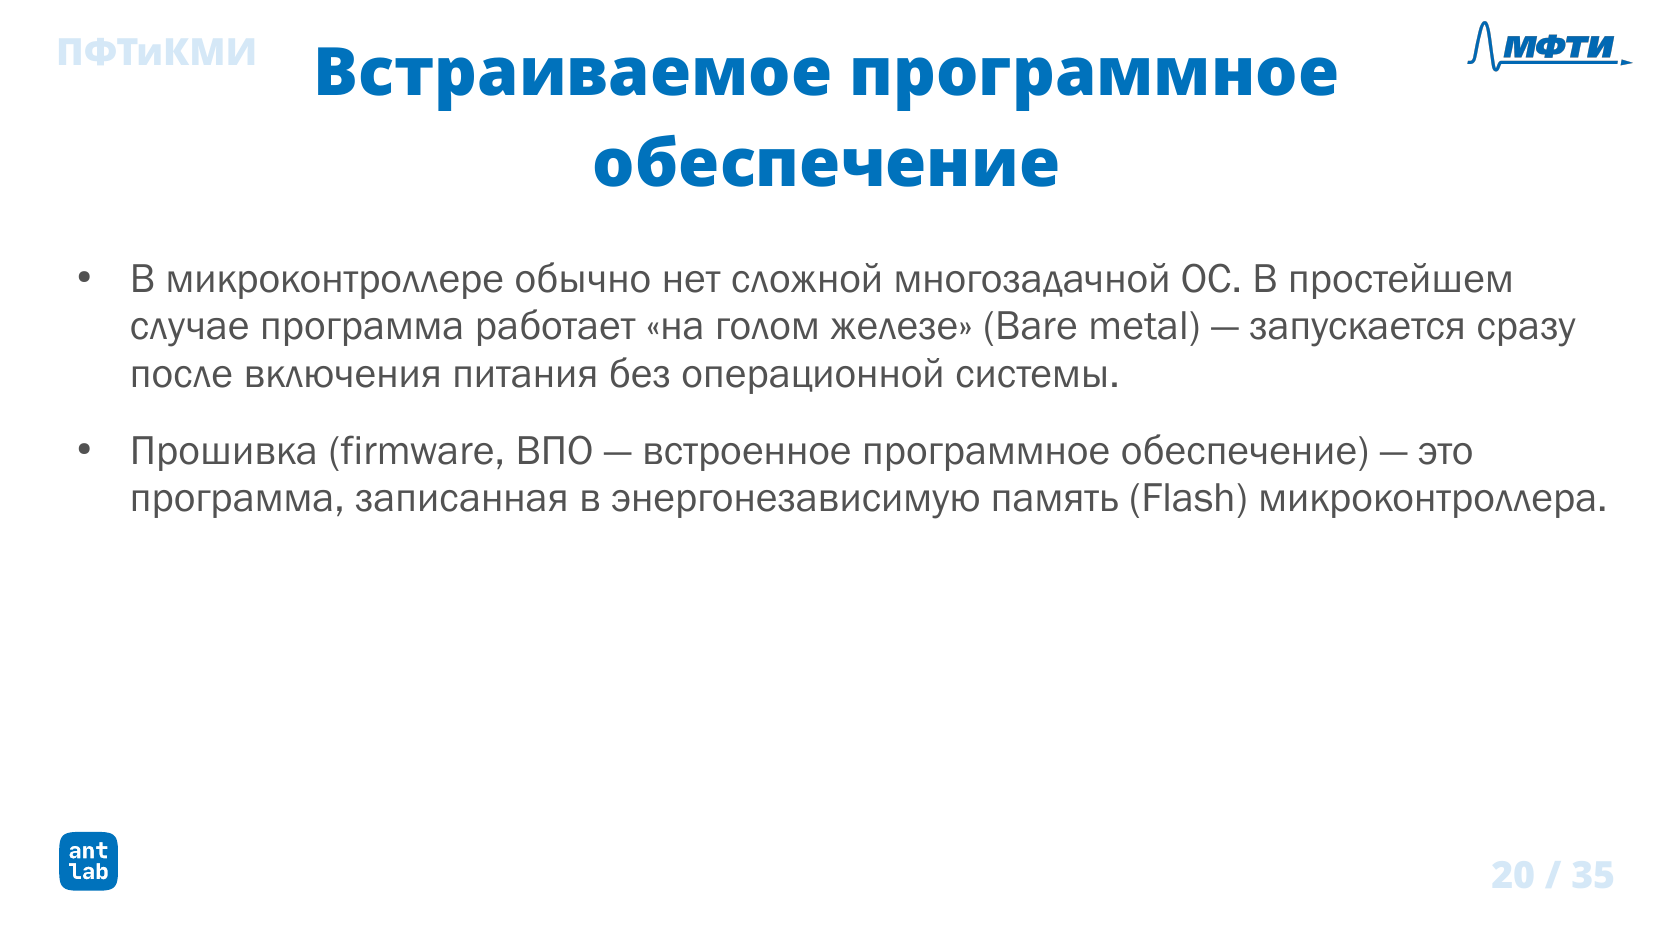

# Встраиваемое программное обеспечение
В микроконтроллере обычно нет сложной многозадачной ОС. В простейшем случае программа работает «на голом железе» (Bare metal) — запускается сразу после включения питания без операционной системы.
Прошивка (firmware, ВПО — встроенное программное обеспечение) — это программа, записанная в энергонезависимую память (Flash) микроконтроллера.